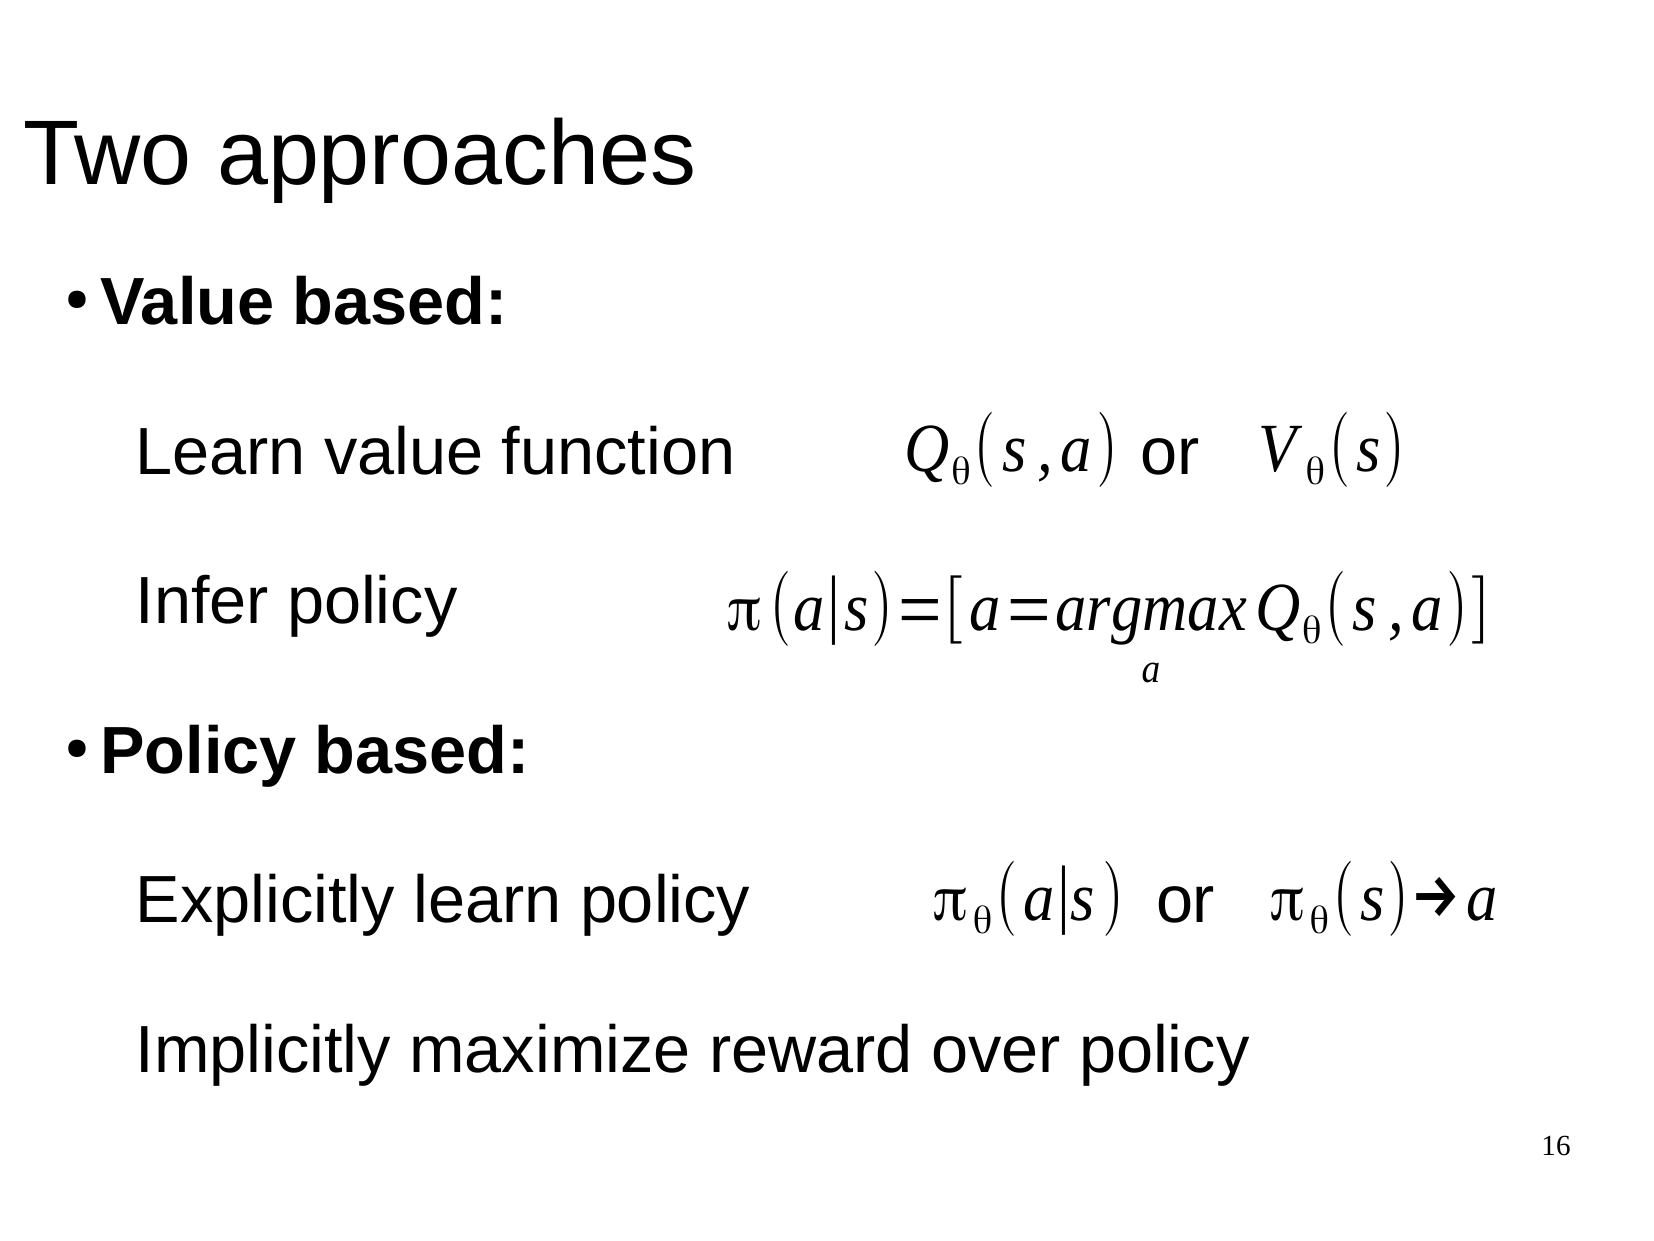

# Two approaches
Value based:
Learn value function or
Infer policy
Policy based:
Explicitly learn policy or
Implicitly maximize reward over policy
16